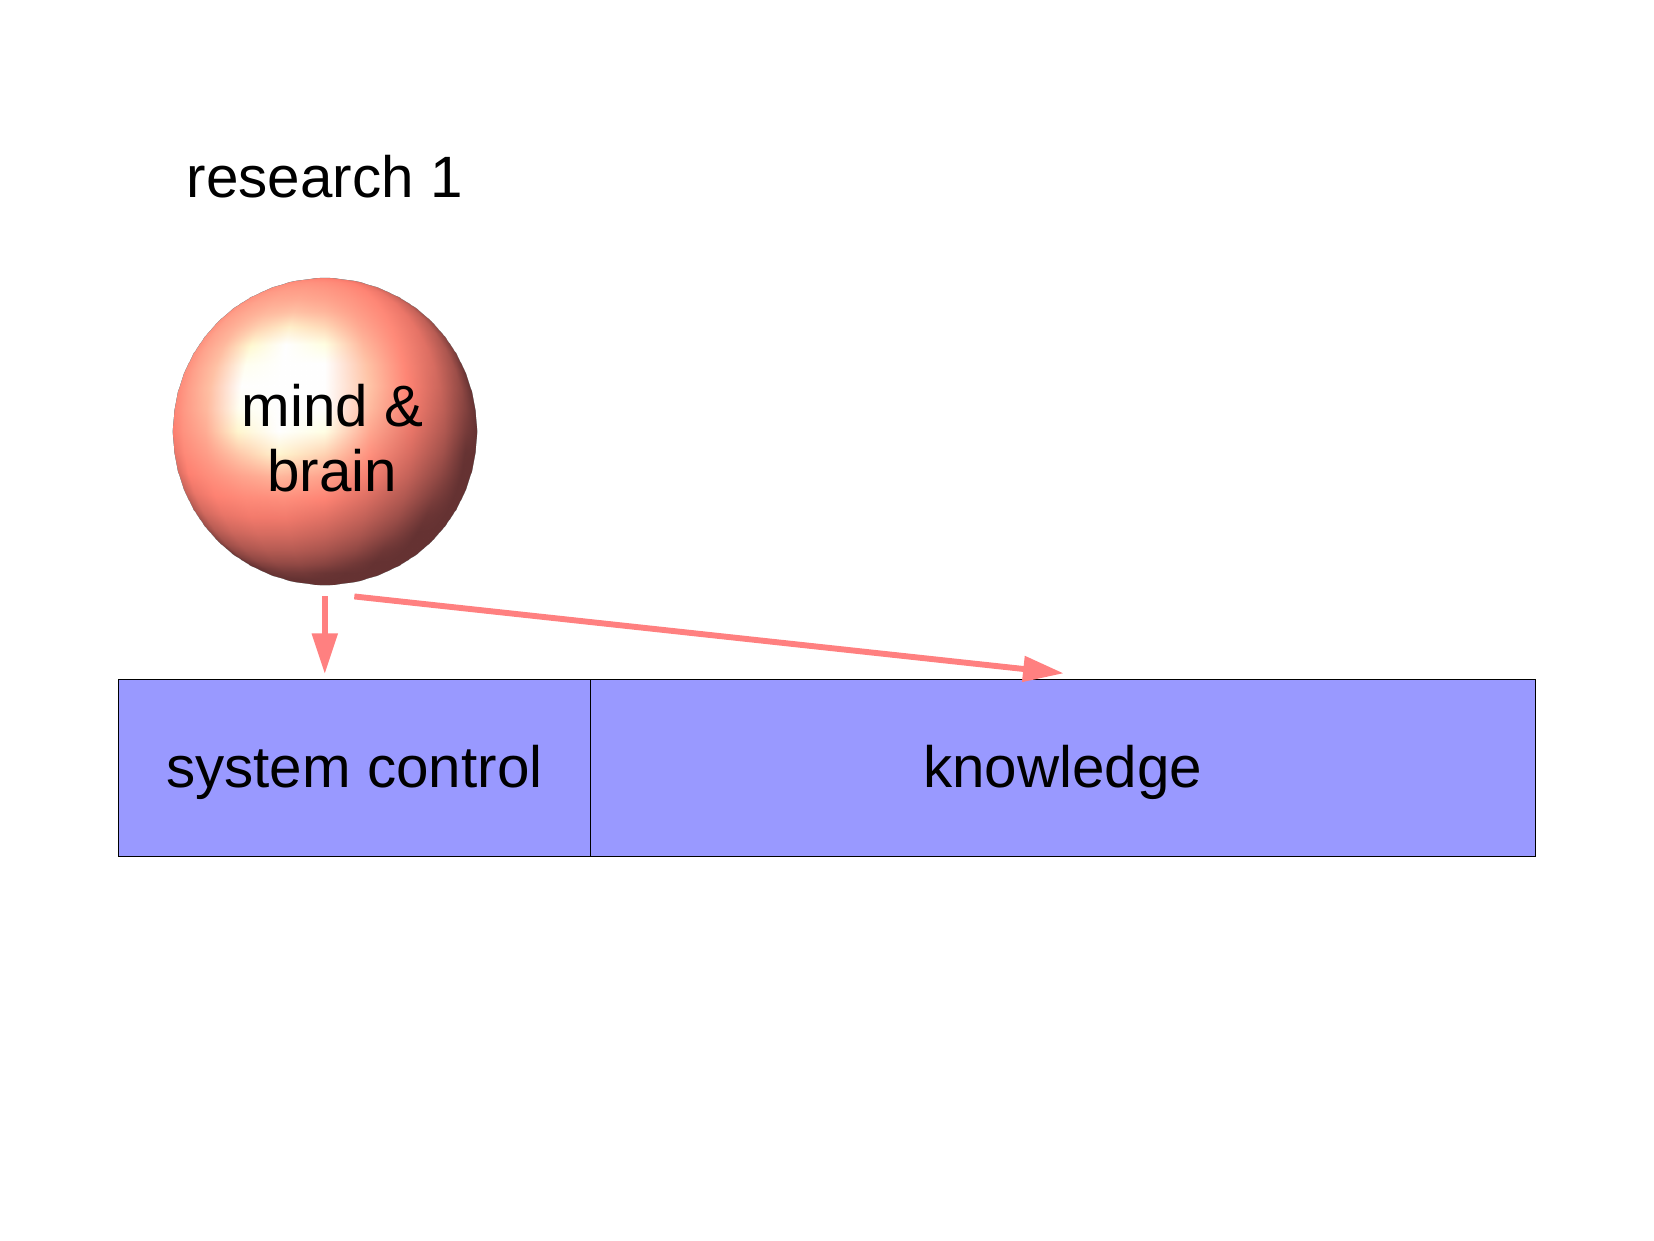

research 1
mind &
brain
system control
knowledge